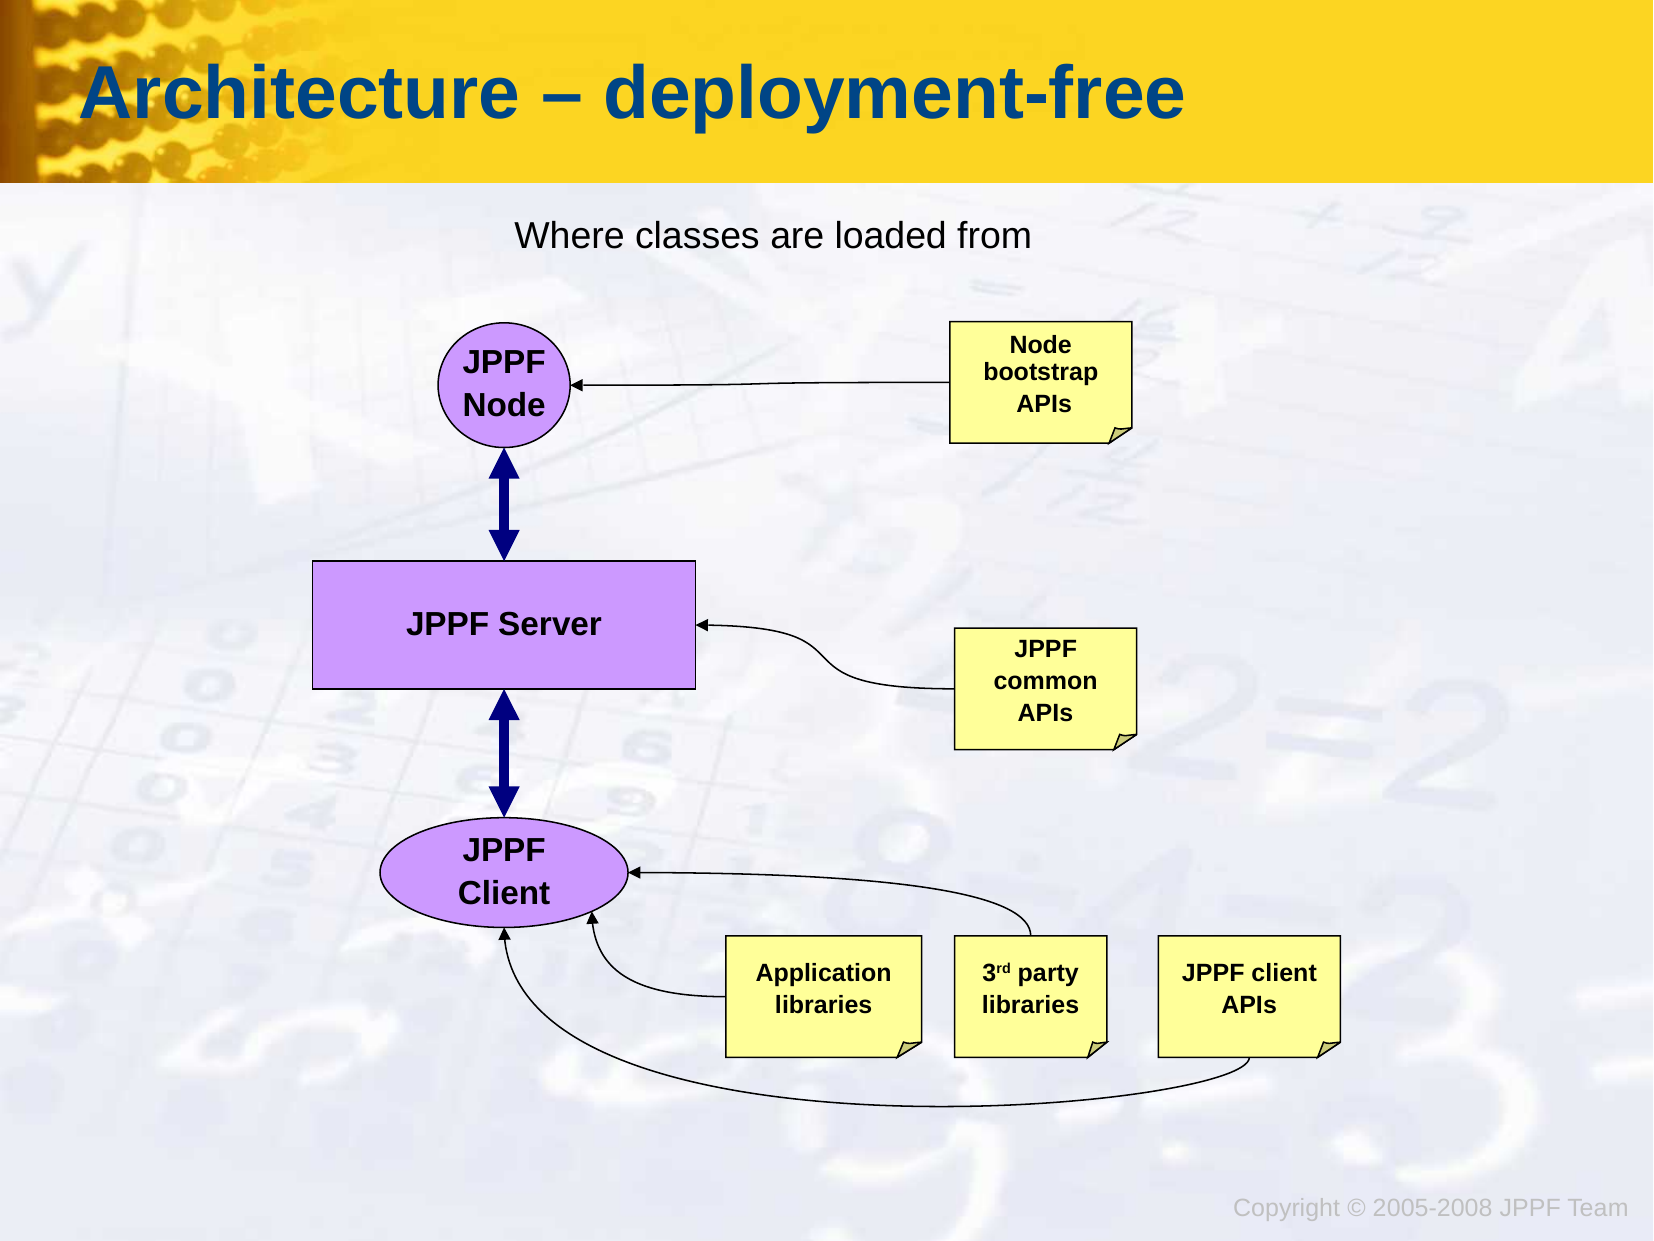

# Architecture – deployment-free
Where classes are loaded from
Node bootstrap
 APIs
JPPF
Node
JPPF Server
JPPF
common
APIs
JPPF
Client
Application
libraries
3rd party
libraries
JPPF client
APIs